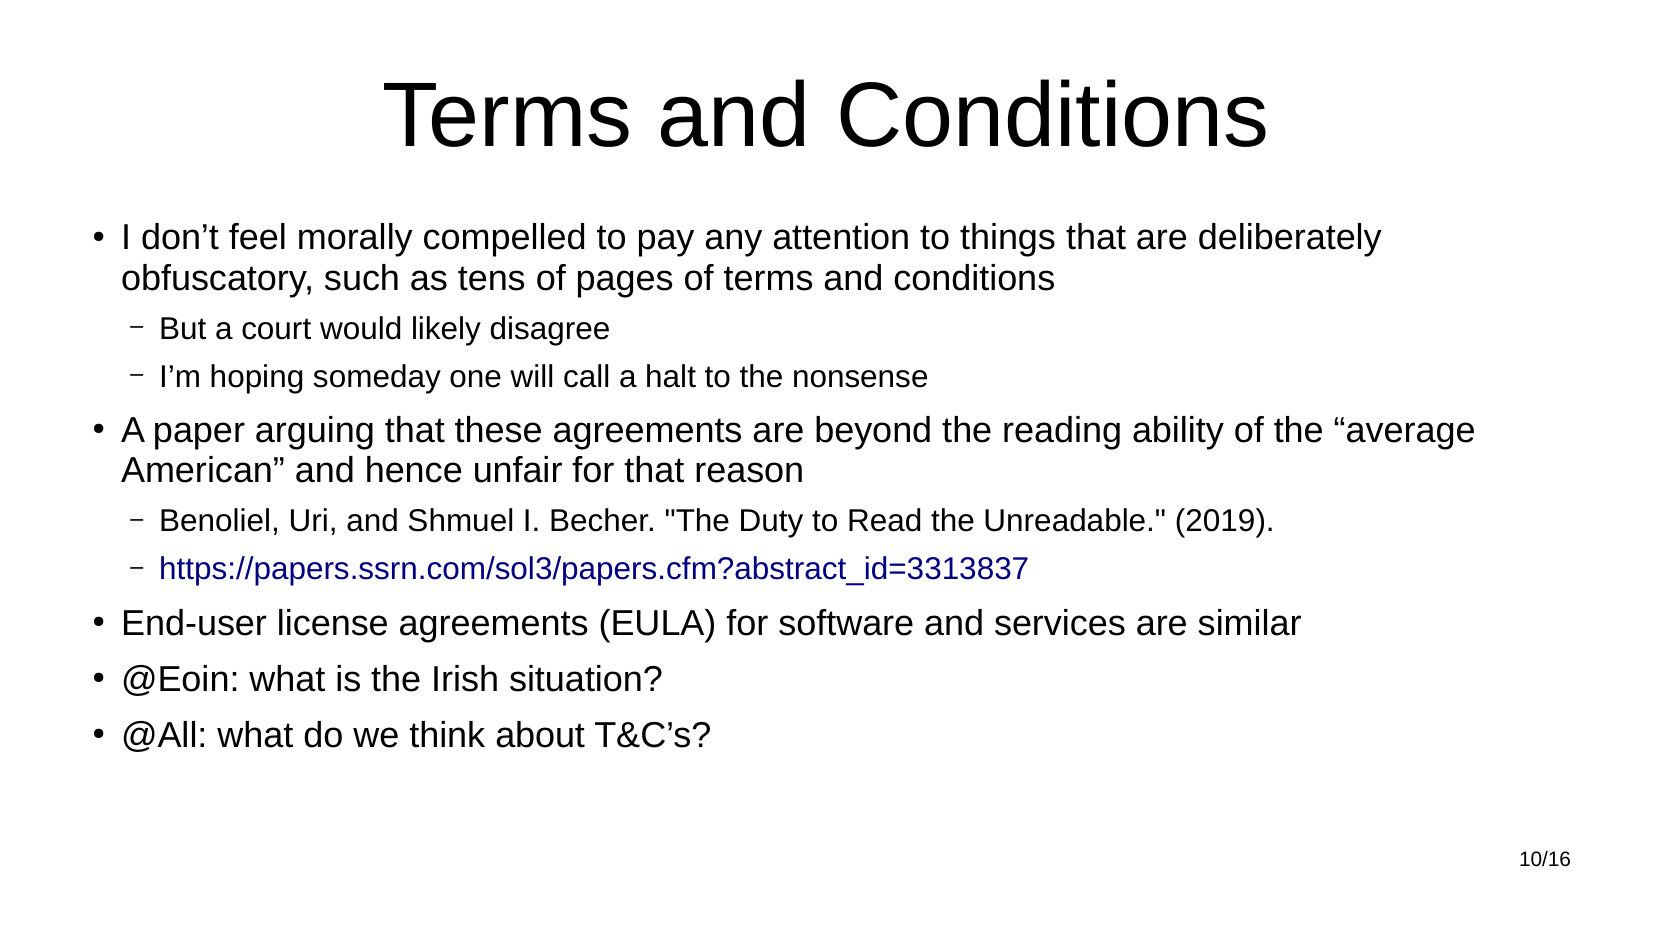

# Terms and Conditions
I don’t feel morally compelled to pay any attention to things that are deliberately obfuscatory, such as tens of pages of terms and conditions
But a court would likely disagree
I’m hoping someday one will call a halt to the nonsense
A paper arguing that these agreements are beyond the reading ability of the “average American” and hence unfair for that reason
Benoliel, Uri, and Shmuel I. Becher. "The Duty to Read the Unreadable." (2019).
https://papers.ssrn.com/sol3/papers.cfm?abstract_id=3313837
End-user license agreements (EULA) for software and services are similar
@Eoin: what is the Irish situation?
@All: what do we think about T&C’s?
10